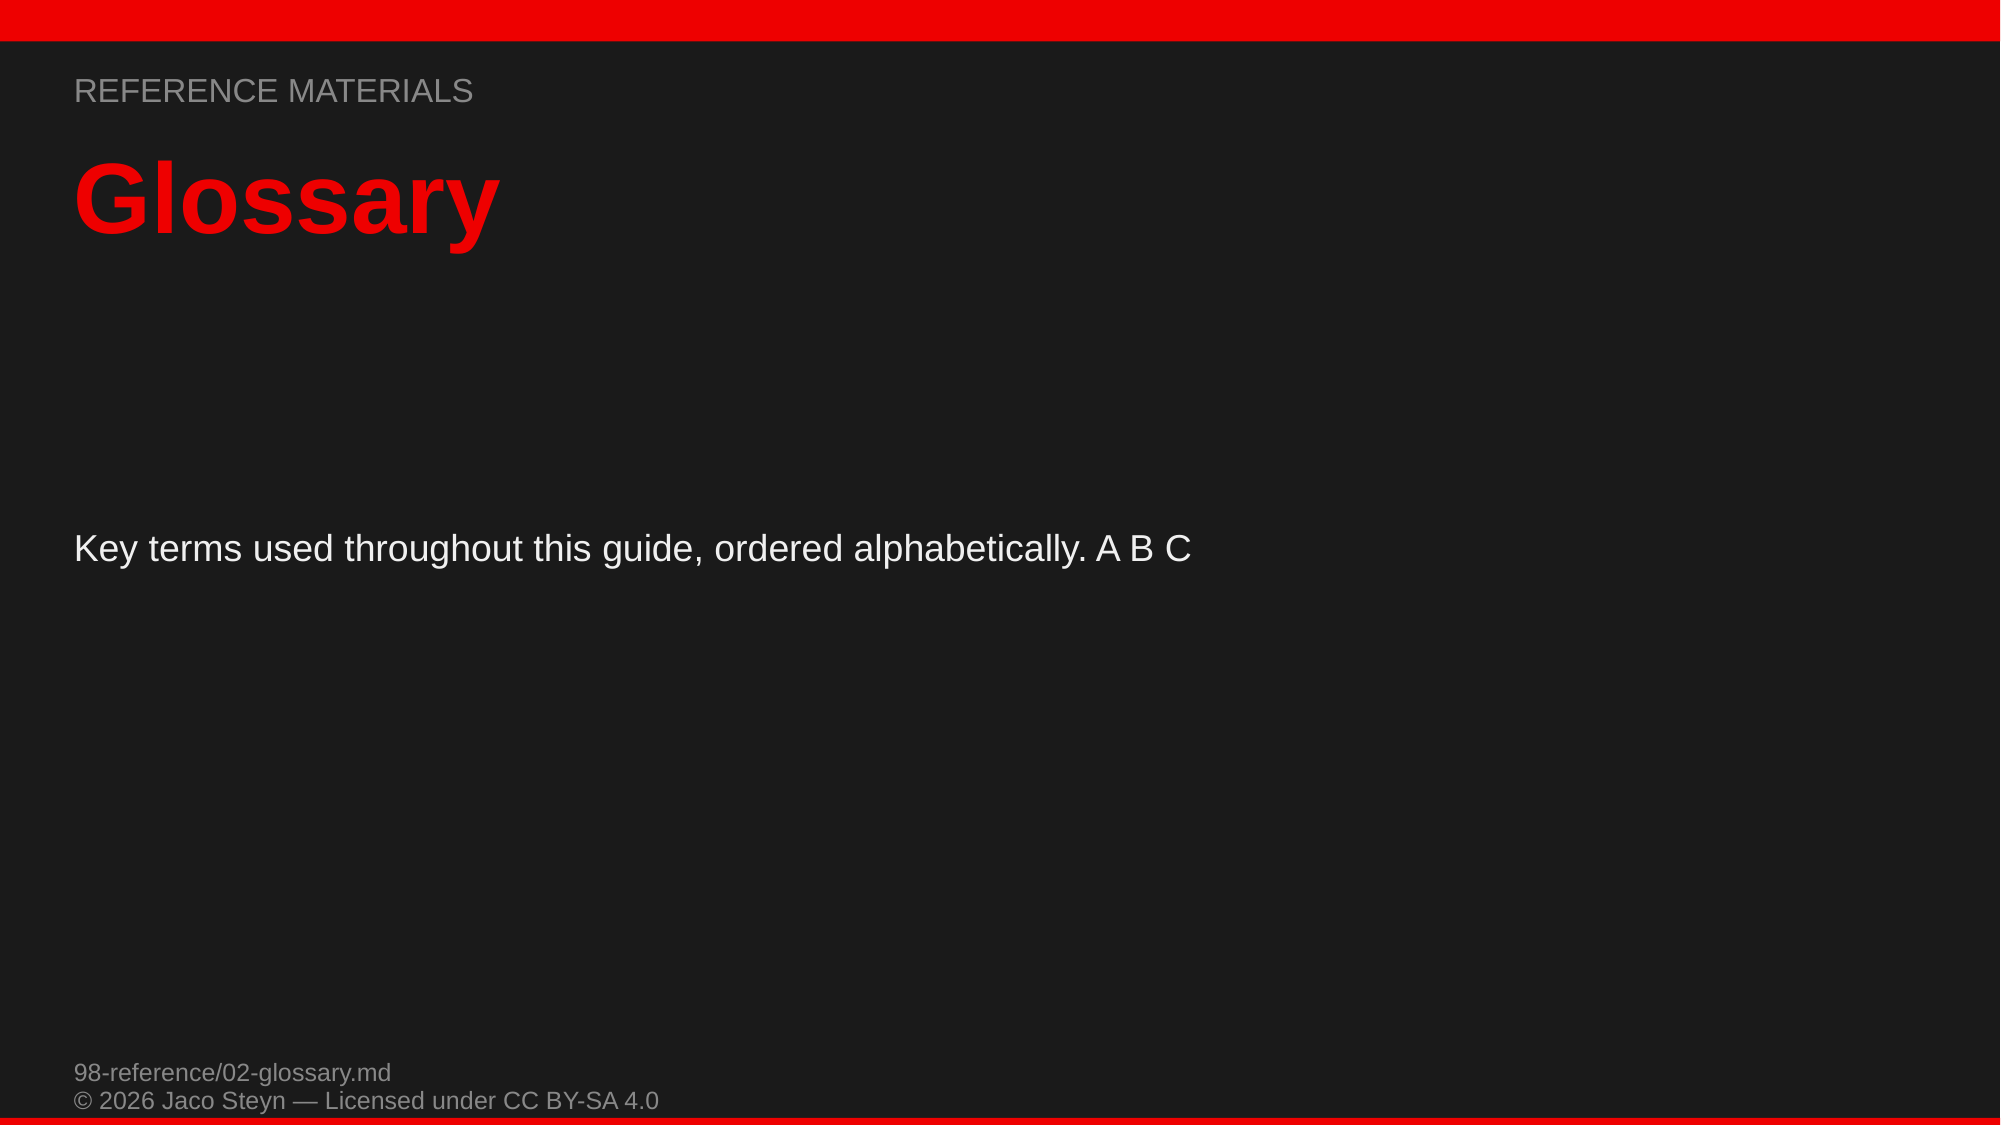

REFERENCE MATERIALS
Glossary
Key terms used throughout this guide, ordered alphabetically. A B C
98-reference/02-glossary.md
© 2026 Jaco Steyn — Licensed under CC BY-SA 4.0